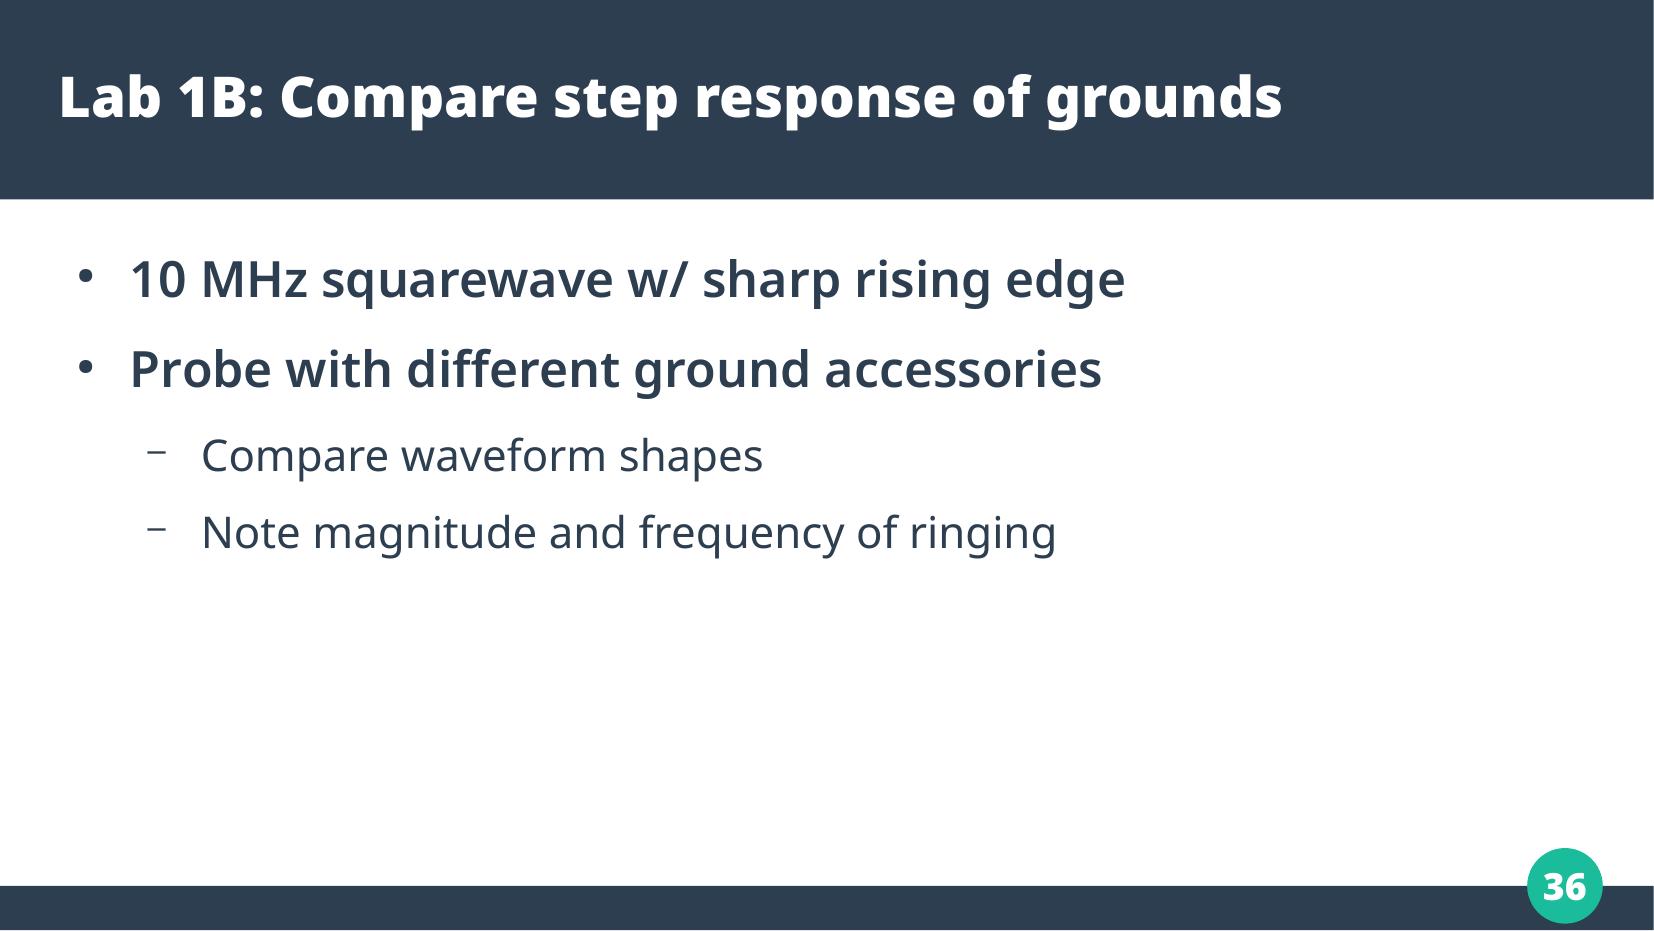

# Lab 1B: Compare step response of grounds
10 MHz squarewave w/ sharp rising edge
Probe with different ground accessories
Compare waveform shapes
Note magnitude and frequency of ringing